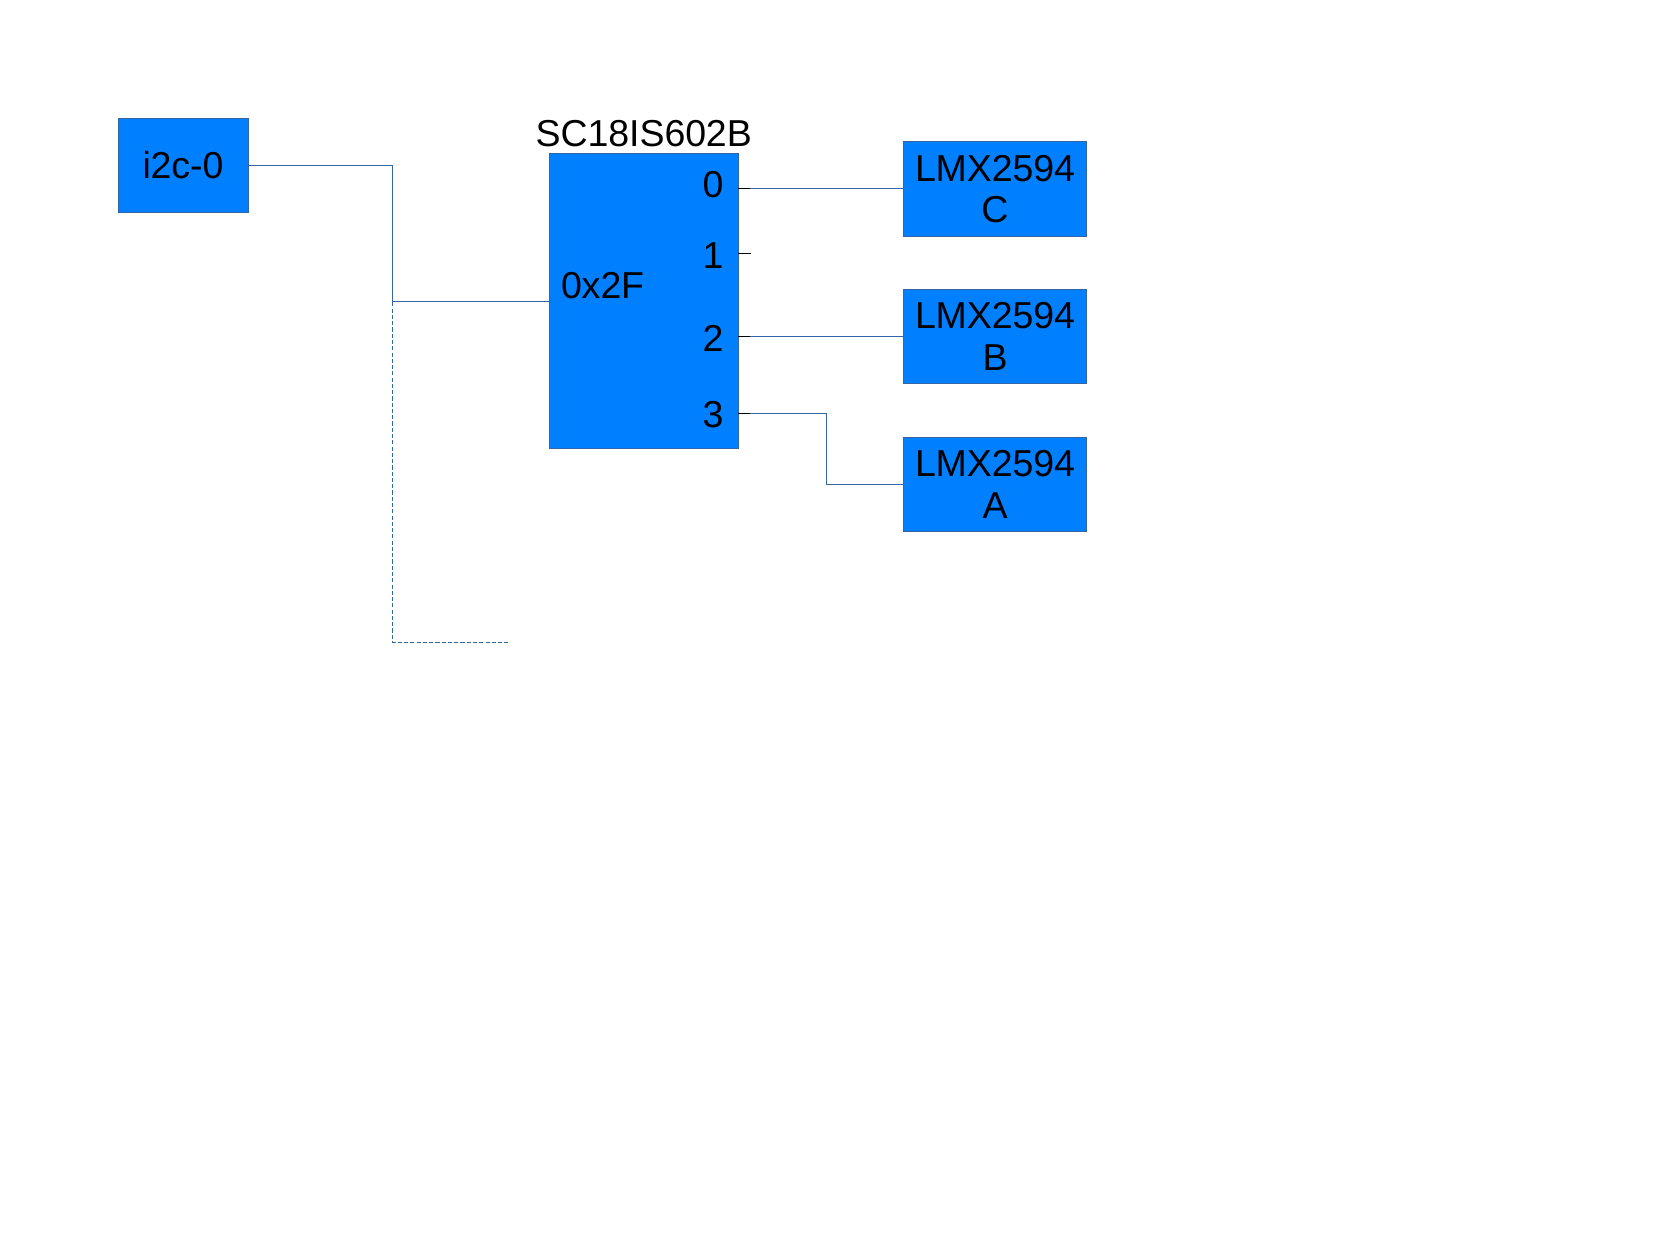

i2c-0
LMX2594
C
SC18IS602B
0
1
0x2F
LMX2594
B
2
3
LMX2594
A